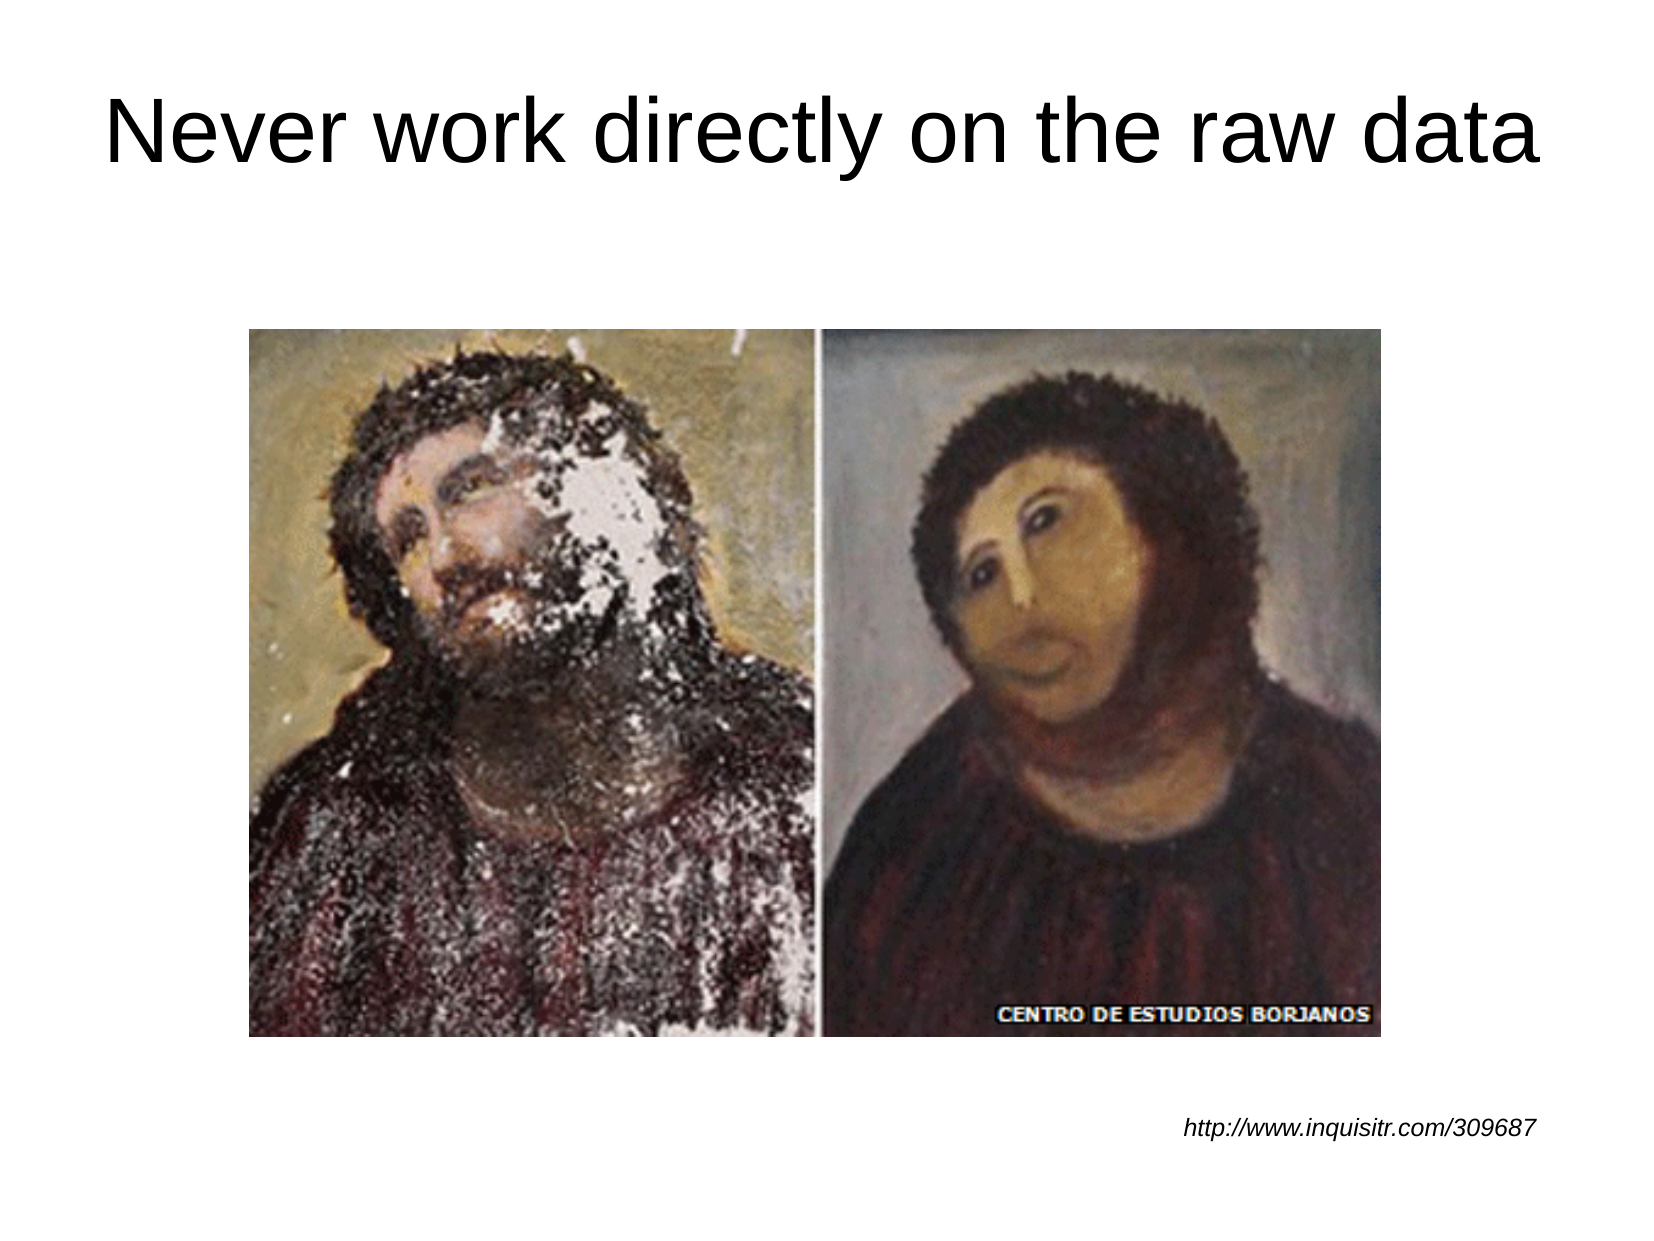

# Never work directly on the raw data
http://www.inquisitr.com/309687